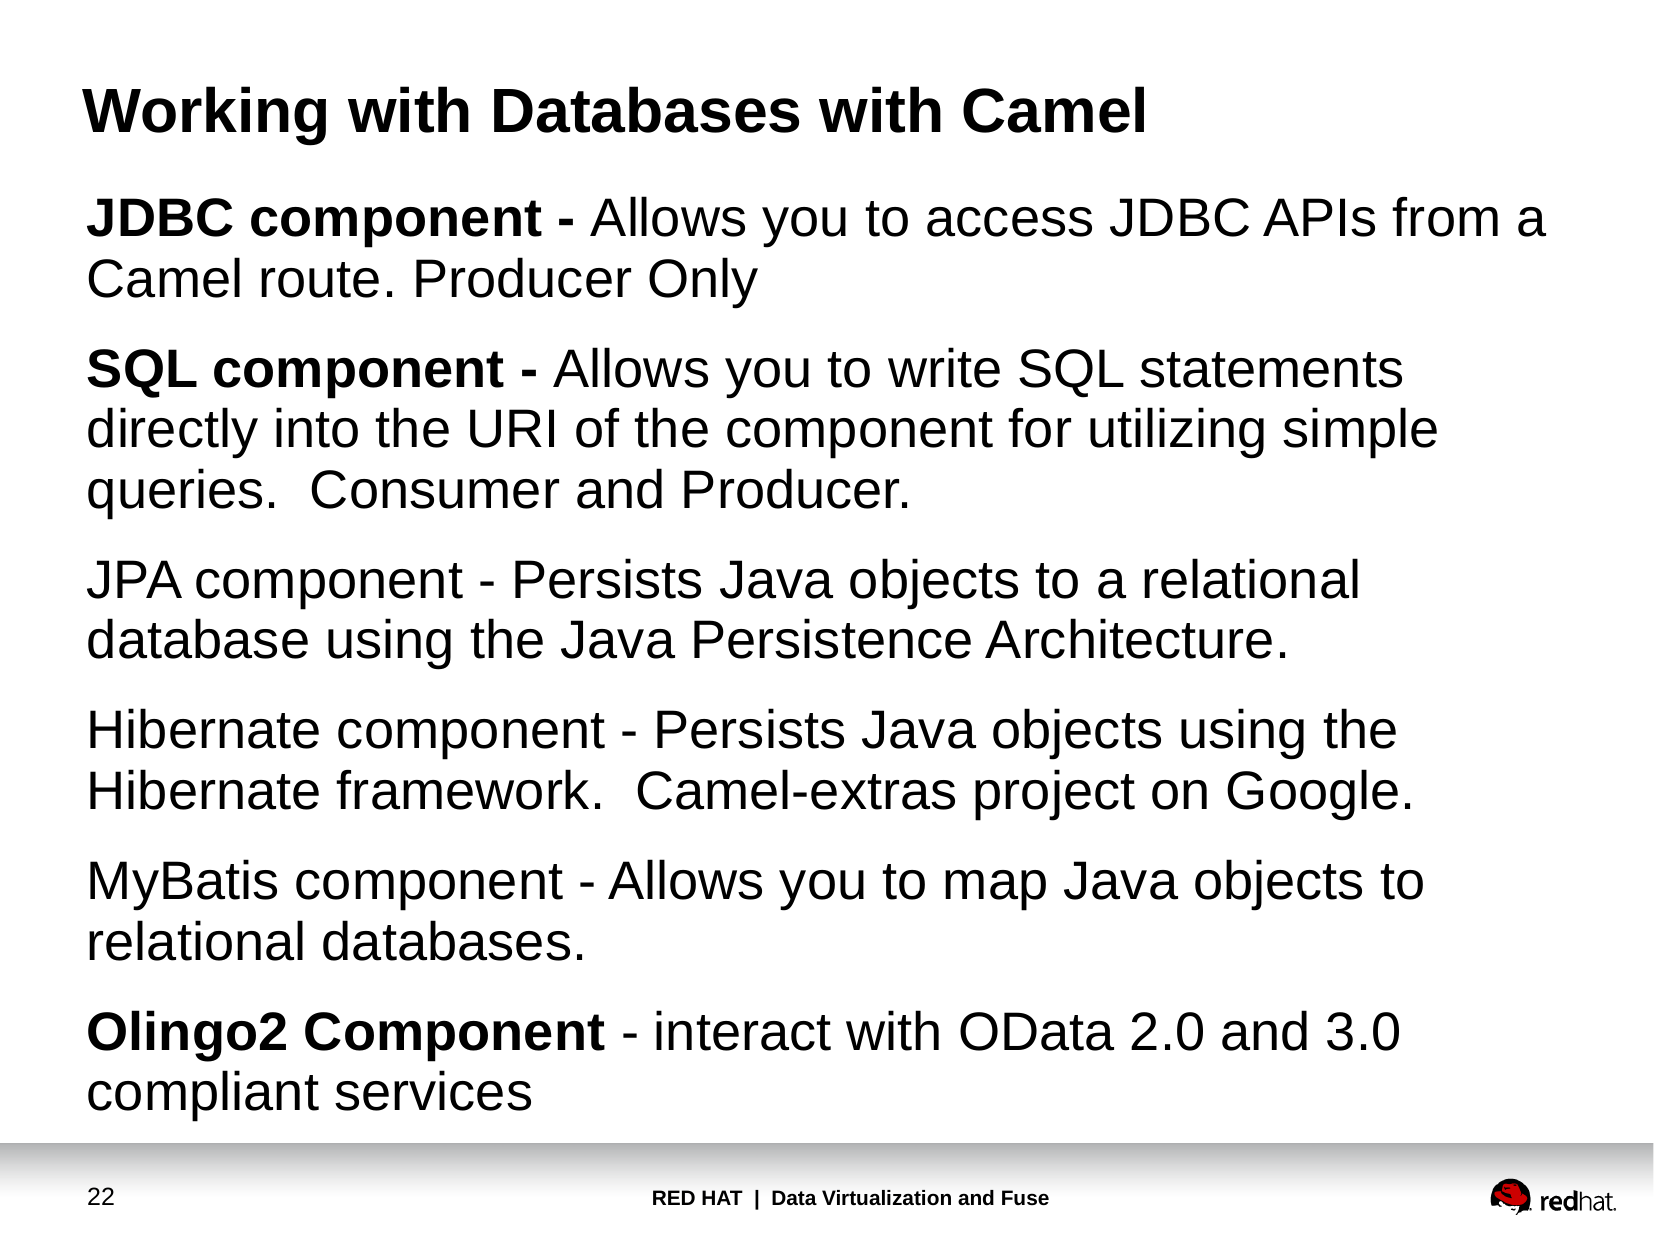

# Working with Databases with Camel
JDBC component - Allows you to access JDBC APIs from a Camel route. Producer Only
SQL component - Allows you to write SQL statements directly into the URI of the component for utilizing simple queries. Consumer and Producer.
JPA component - Persists Java objects to a relational database using the Java Persistence Architecture.
Hibernate component - Persists Java objects using the Hibernate framework. Camel-extras project on Google.
MyBatis component - Allows you to map Java objects to relational databases.
Olingo2 Component - interact with OData 2.0 and 3.0 compliant services